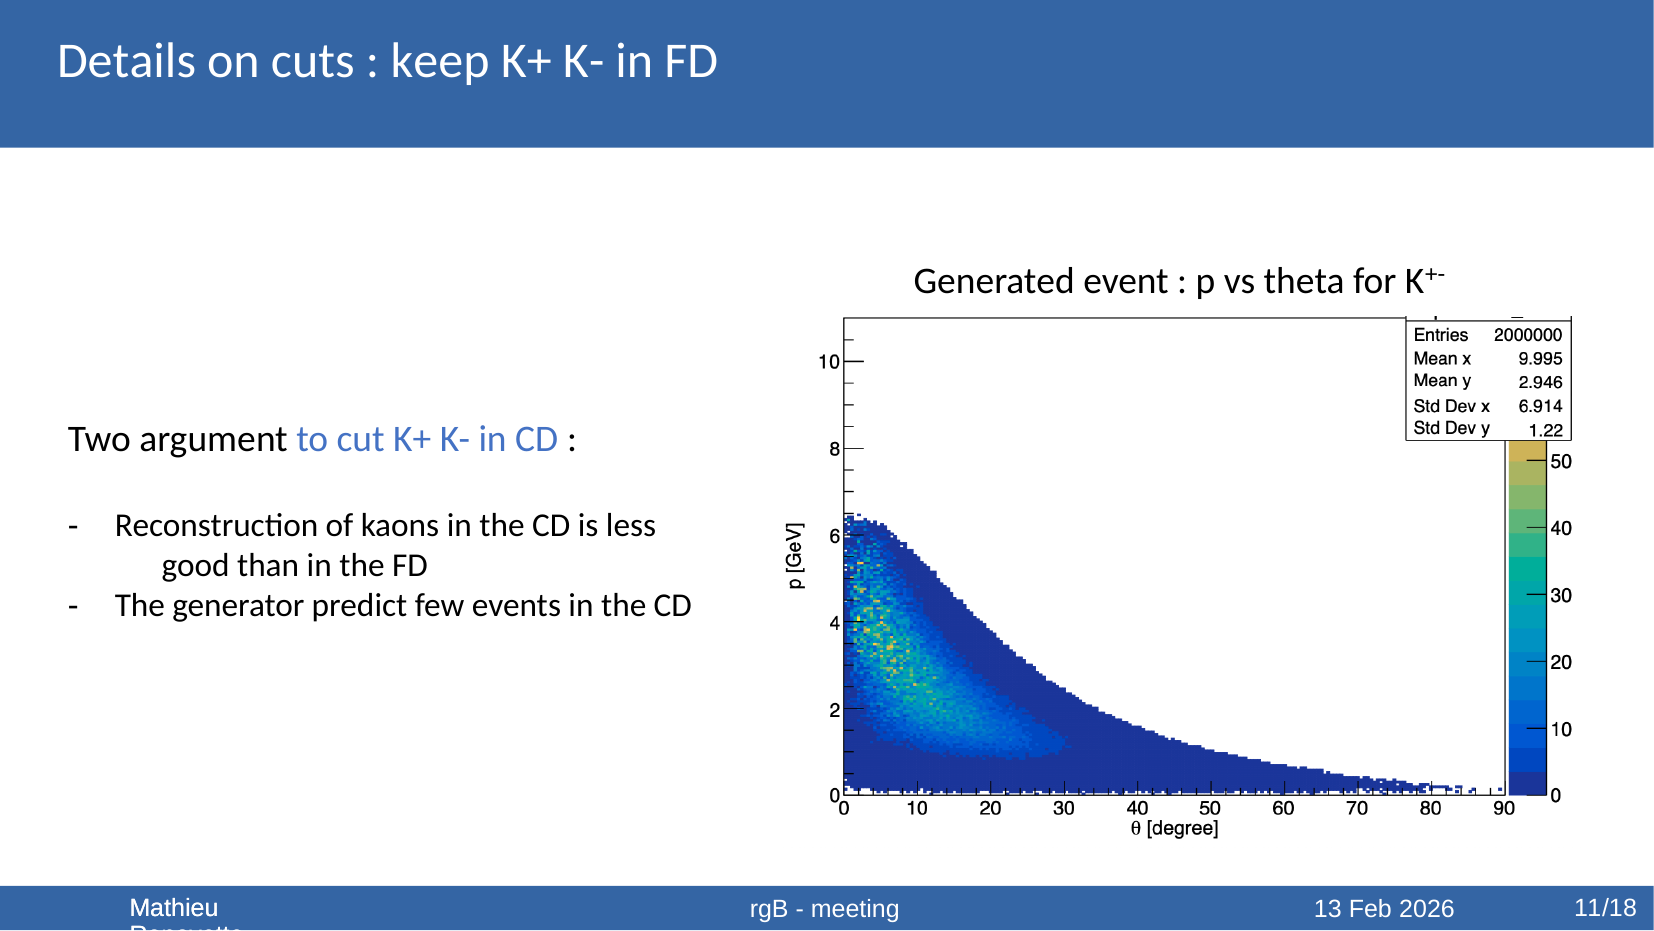

Details on cuts : keep K+ K- in FD
Generated event : p vs theta for K+-
Two argument to cut K+ K- in CD :
Reconstruction of kaons in the CD is less good than in the FD
The generator predict few events in the CD
Mathieu Ronayette
11/18
Mathieu Ronayette
rgB - meeting
13 Feb 2026